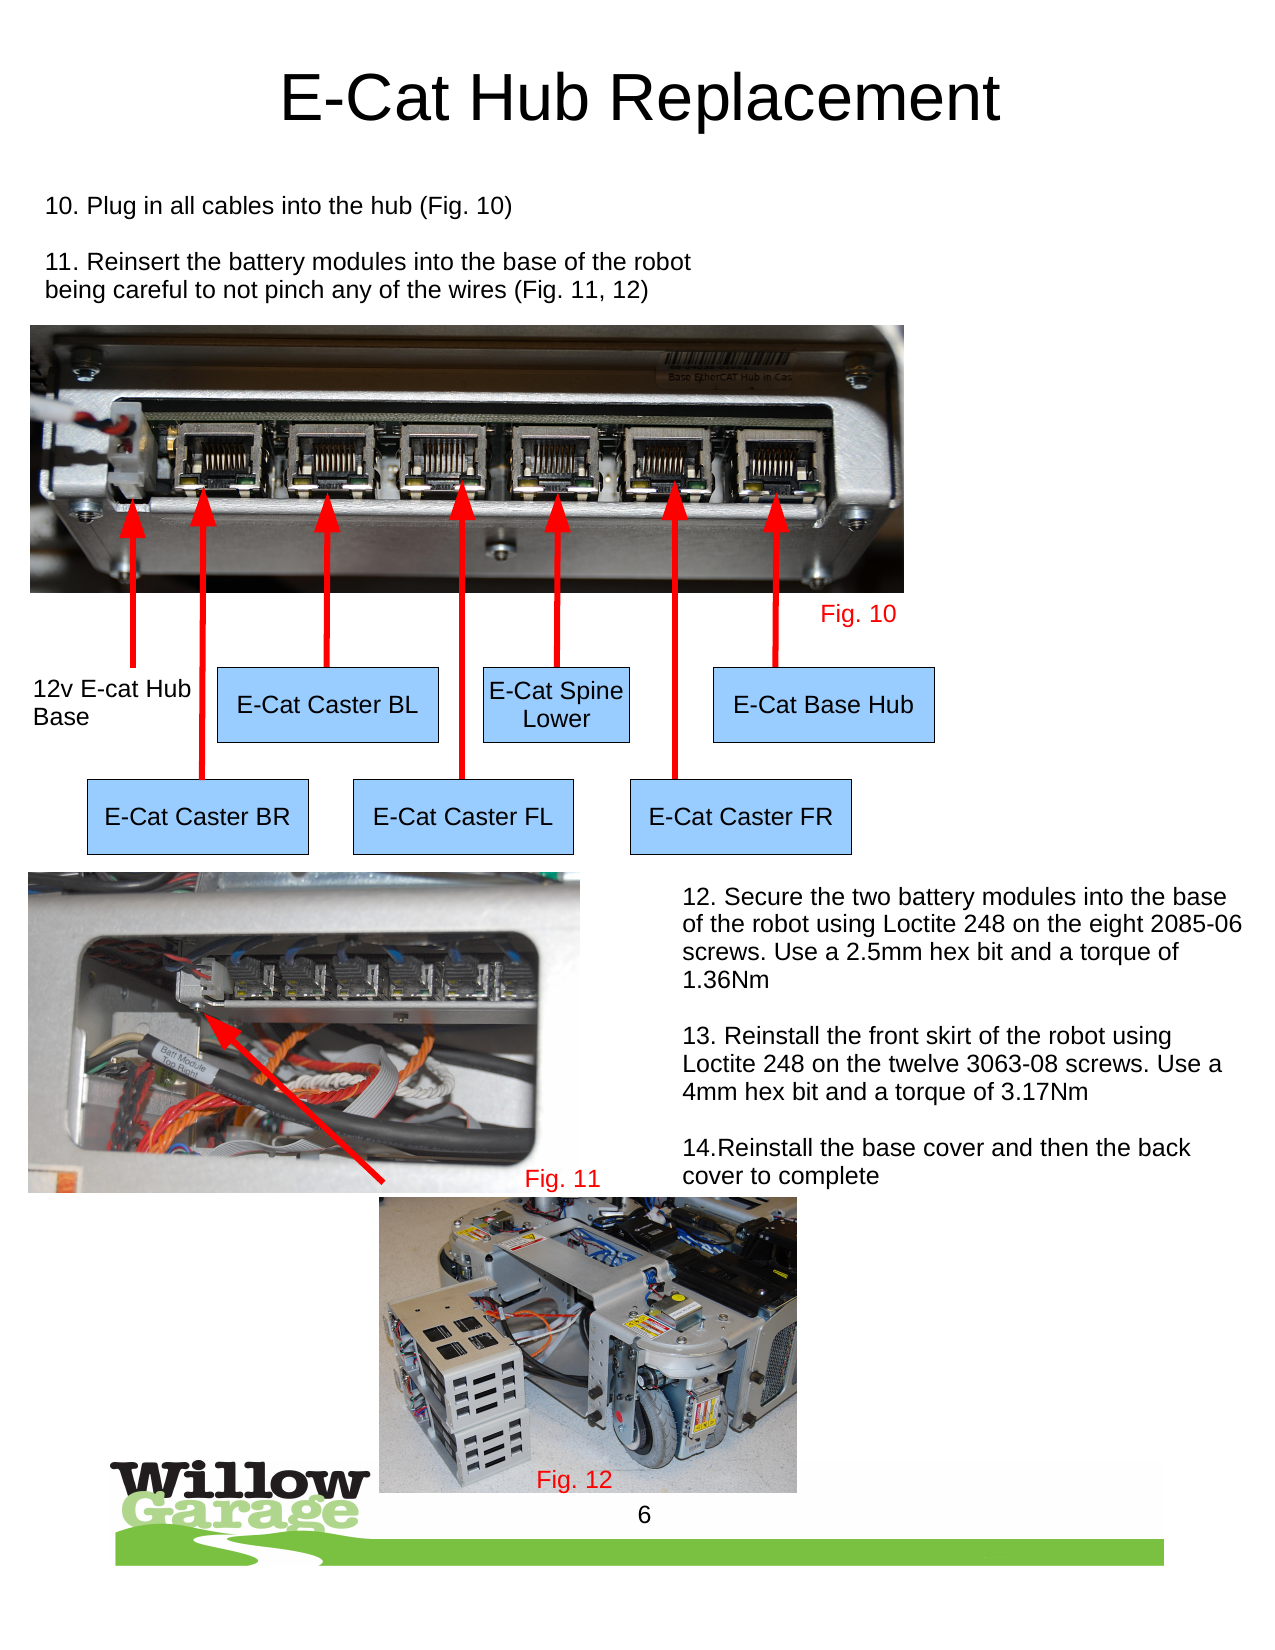

# E-Cat Hub Replacement
 Plug in all cables into the hub (Fig. 10)
 Reinsert the battery modules into the base of the robot being careful to not pinch any of the wires (Fig. 11, 12)
Fig. 10
E-Cat Base Hub
12v E-cat Hub Base
E-Cat Caster BL
E-Cat Spine
Lower
E-Cat Caster BR
E-Cat Caster FL
E-Cat Caster FR
 Secure the two battery modules into the base of the robot using Loctite 248 on the eight 2085-06 screws. Use a 2.5mm hex bit and a torque of 1.36Nm
 Reinstall the front skirt of the robot using Loctite 248 on the twelve 3063-08 screws. Use a 4mm hex bit and a torque of 3.17Nm
Reinstall the base cover and then the back cover to complete
Fig. 11
Fig. 12
6